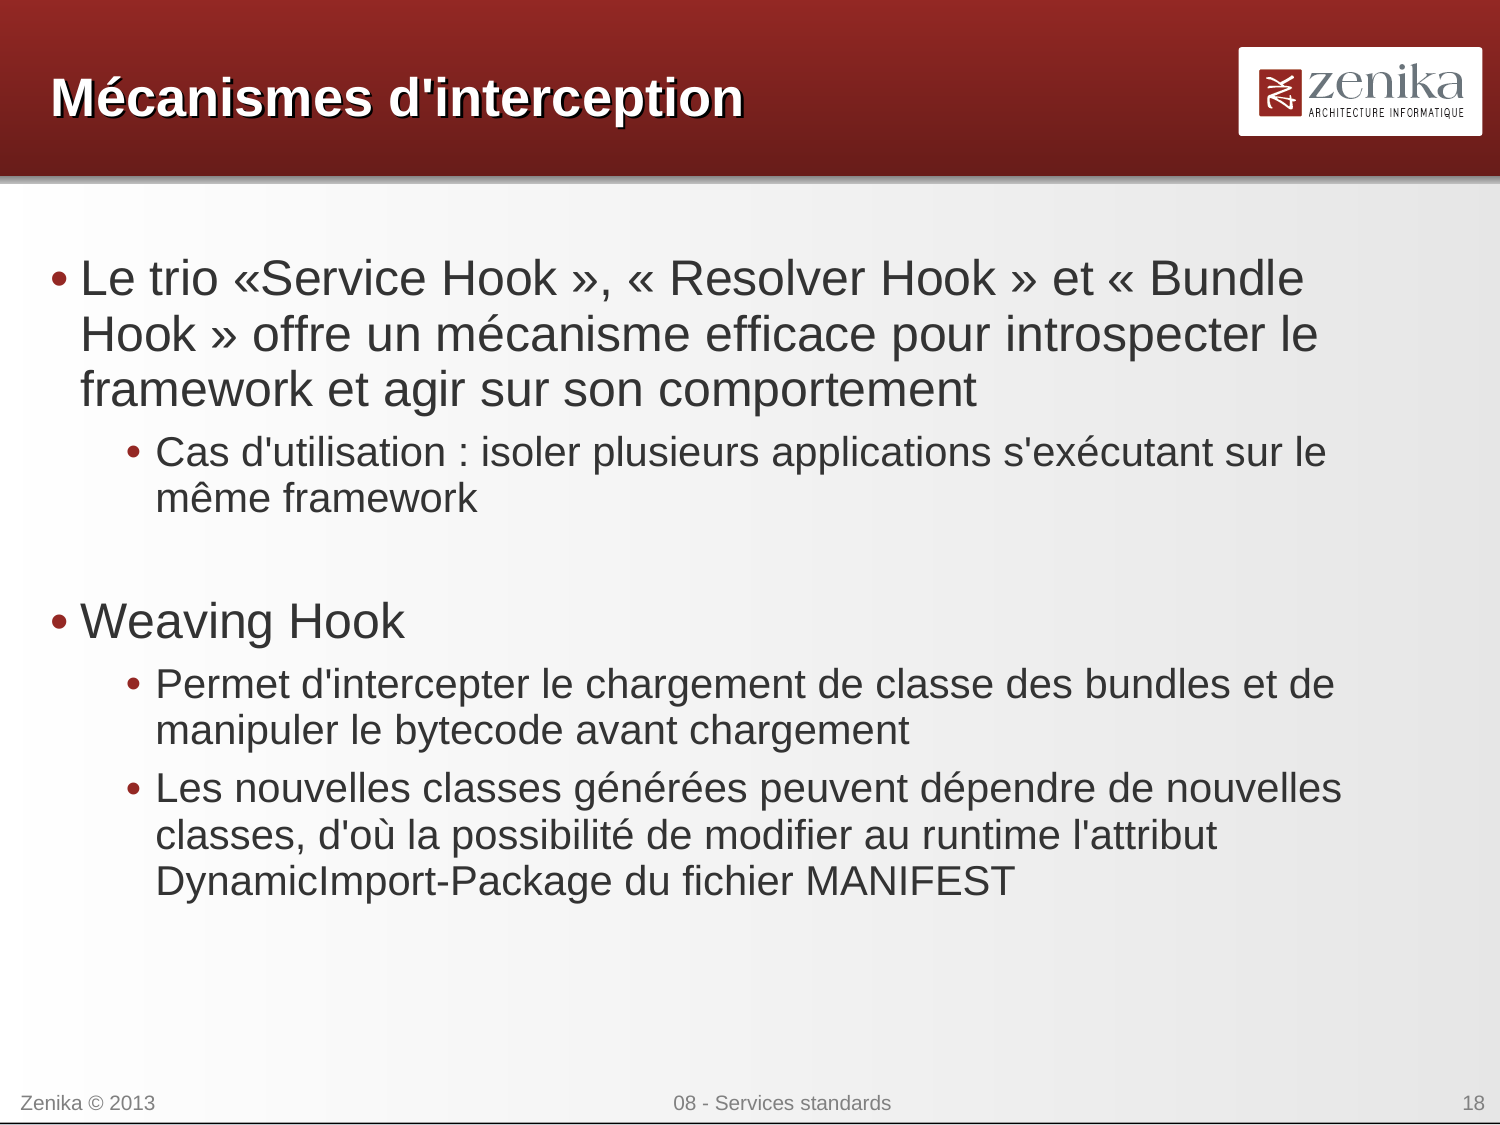

# Mécanismes d'interception
Le trio «Service Hook », « Resolver Hook » et « Bundle Hook » offre un mécanisme efficace pour introspecter le framework et agir sur son comportement
Cas d'utilisation : isoler plusieurs applications s'exécutant sur le même framework
Weaving Hook
Permet d'intercepter le chargement de classe des bundles et de manipuler le bytecode avant chargement
Les nouvelles classes générées peuvent dépendre de nouvelles classes, d'où la possibilité de modifier au runtime l'attribut DynamicImport-Package du fichier MANIFEST